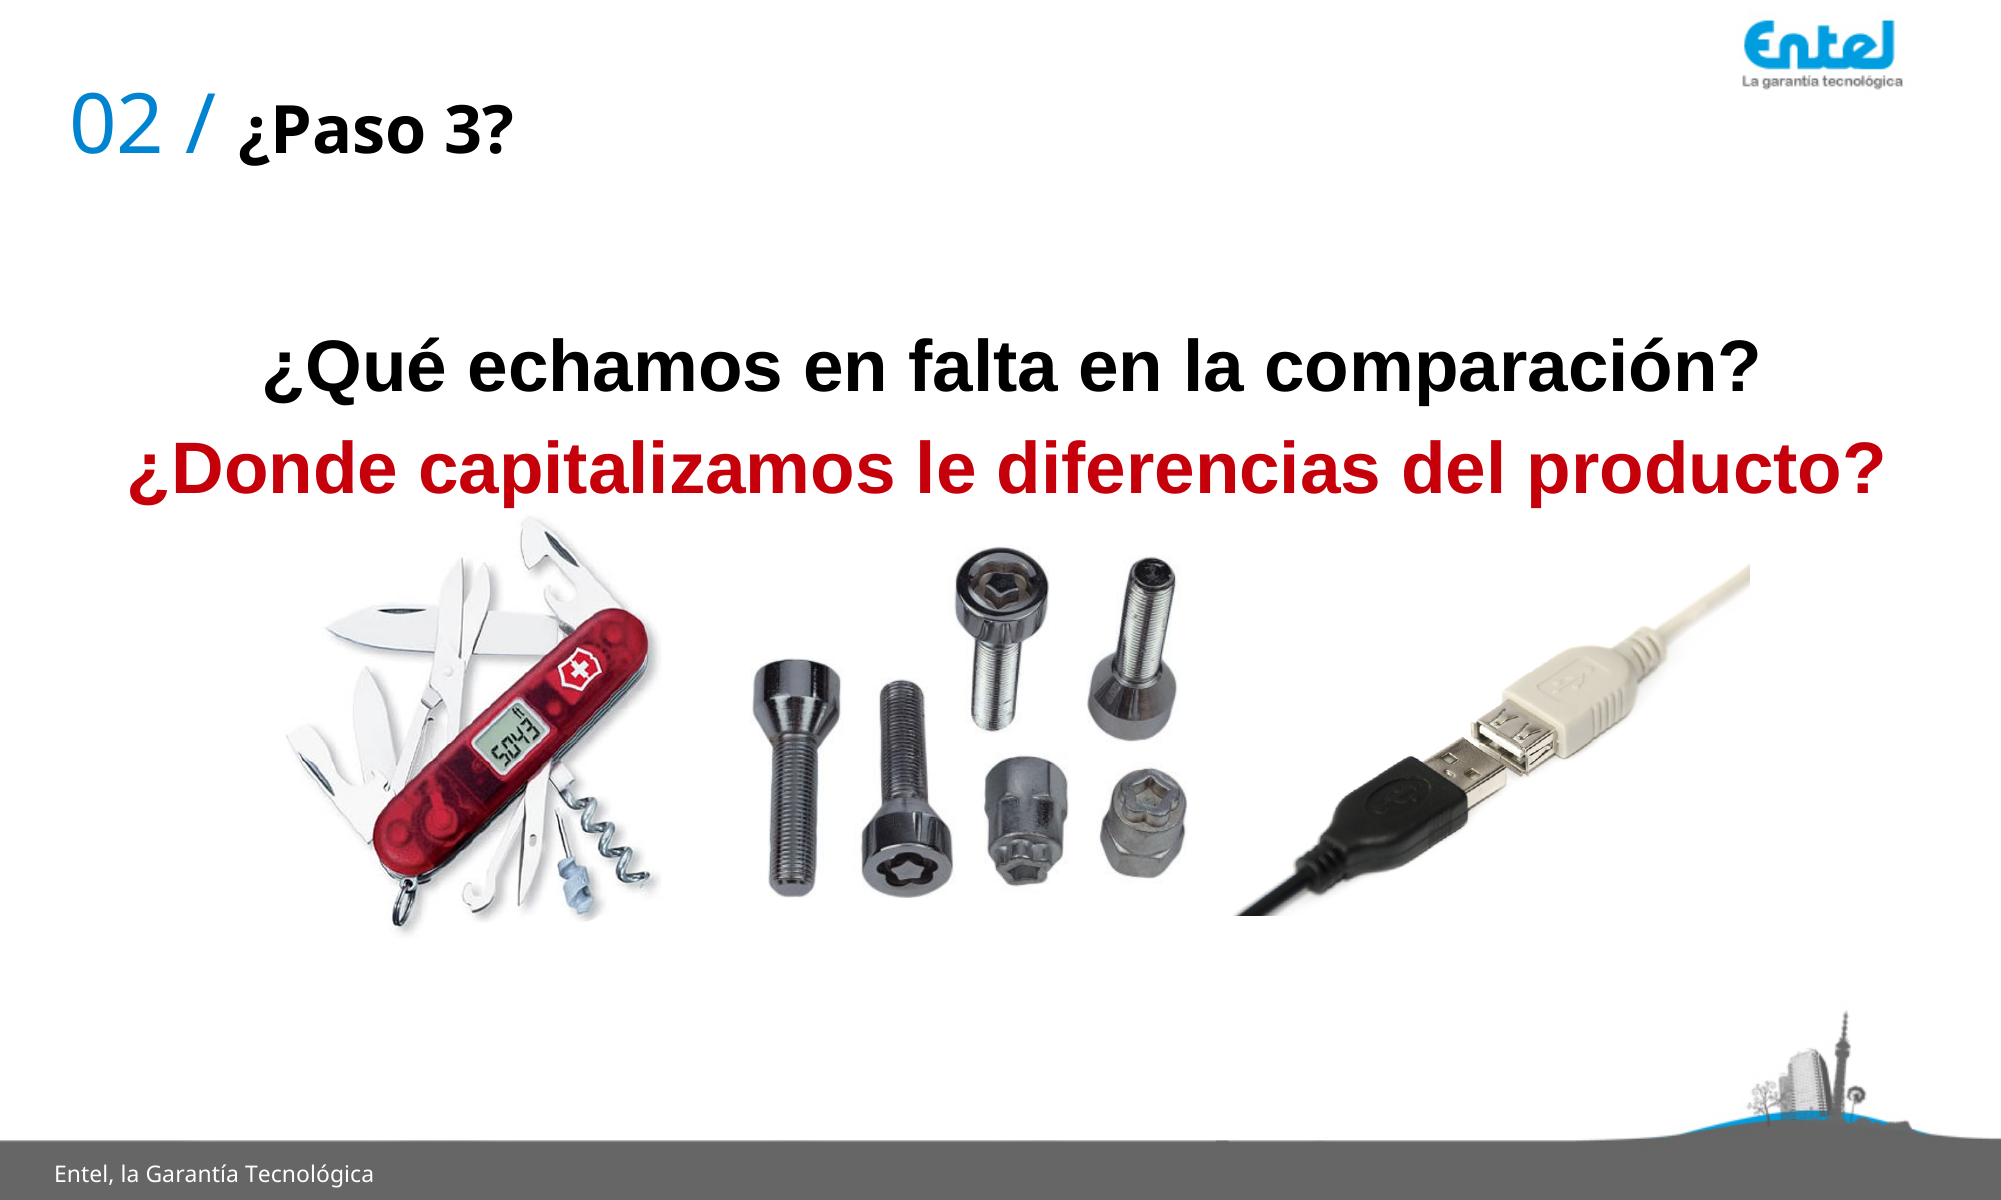

02 / ¿Paso 3?
¿Qué echamos en falta en la comparación?
¿Donde capitalizamos le diferencias del producto?
Entel, la Garantía Tecnológica